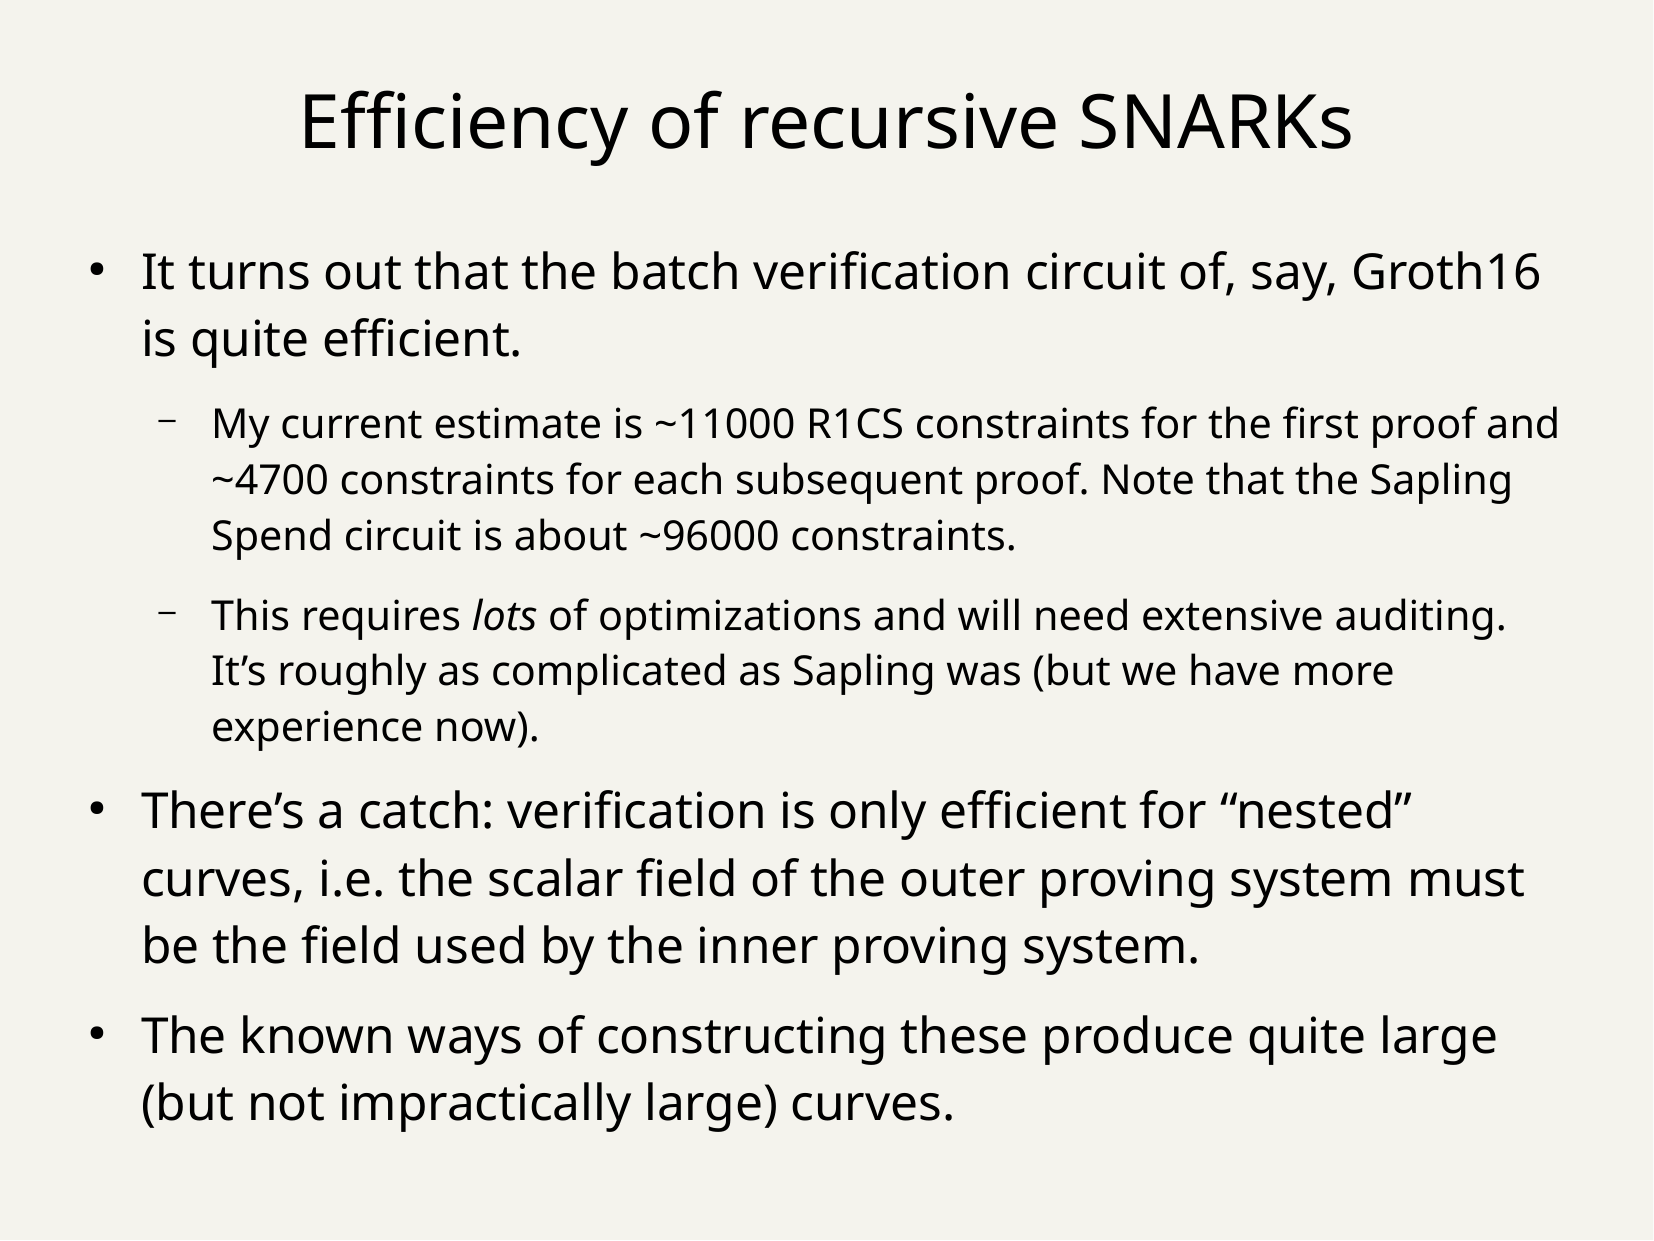

# Efficiency of recursive SNARKs
It turns out that the batch verification circuit of, say, Groth16 is quite efficient.
My current estimate is ~11000 R1CS constraints for the first proof and ~4700 constraints for each subsequent proof. Note that the Sapling Spend circuit is about ~96000 constraints.
This requires lots of optimizations and will need extensive auditing. It’s roughly as complicated as Sapling was (but we have more experience now).
There’s a catch: verification is only efficient for “nested” curves, i.e. the scalar field of the outer proving system must be the field used by the inner proving system.
The known ways of constructing these produce quite large (but not impractically large) curves.